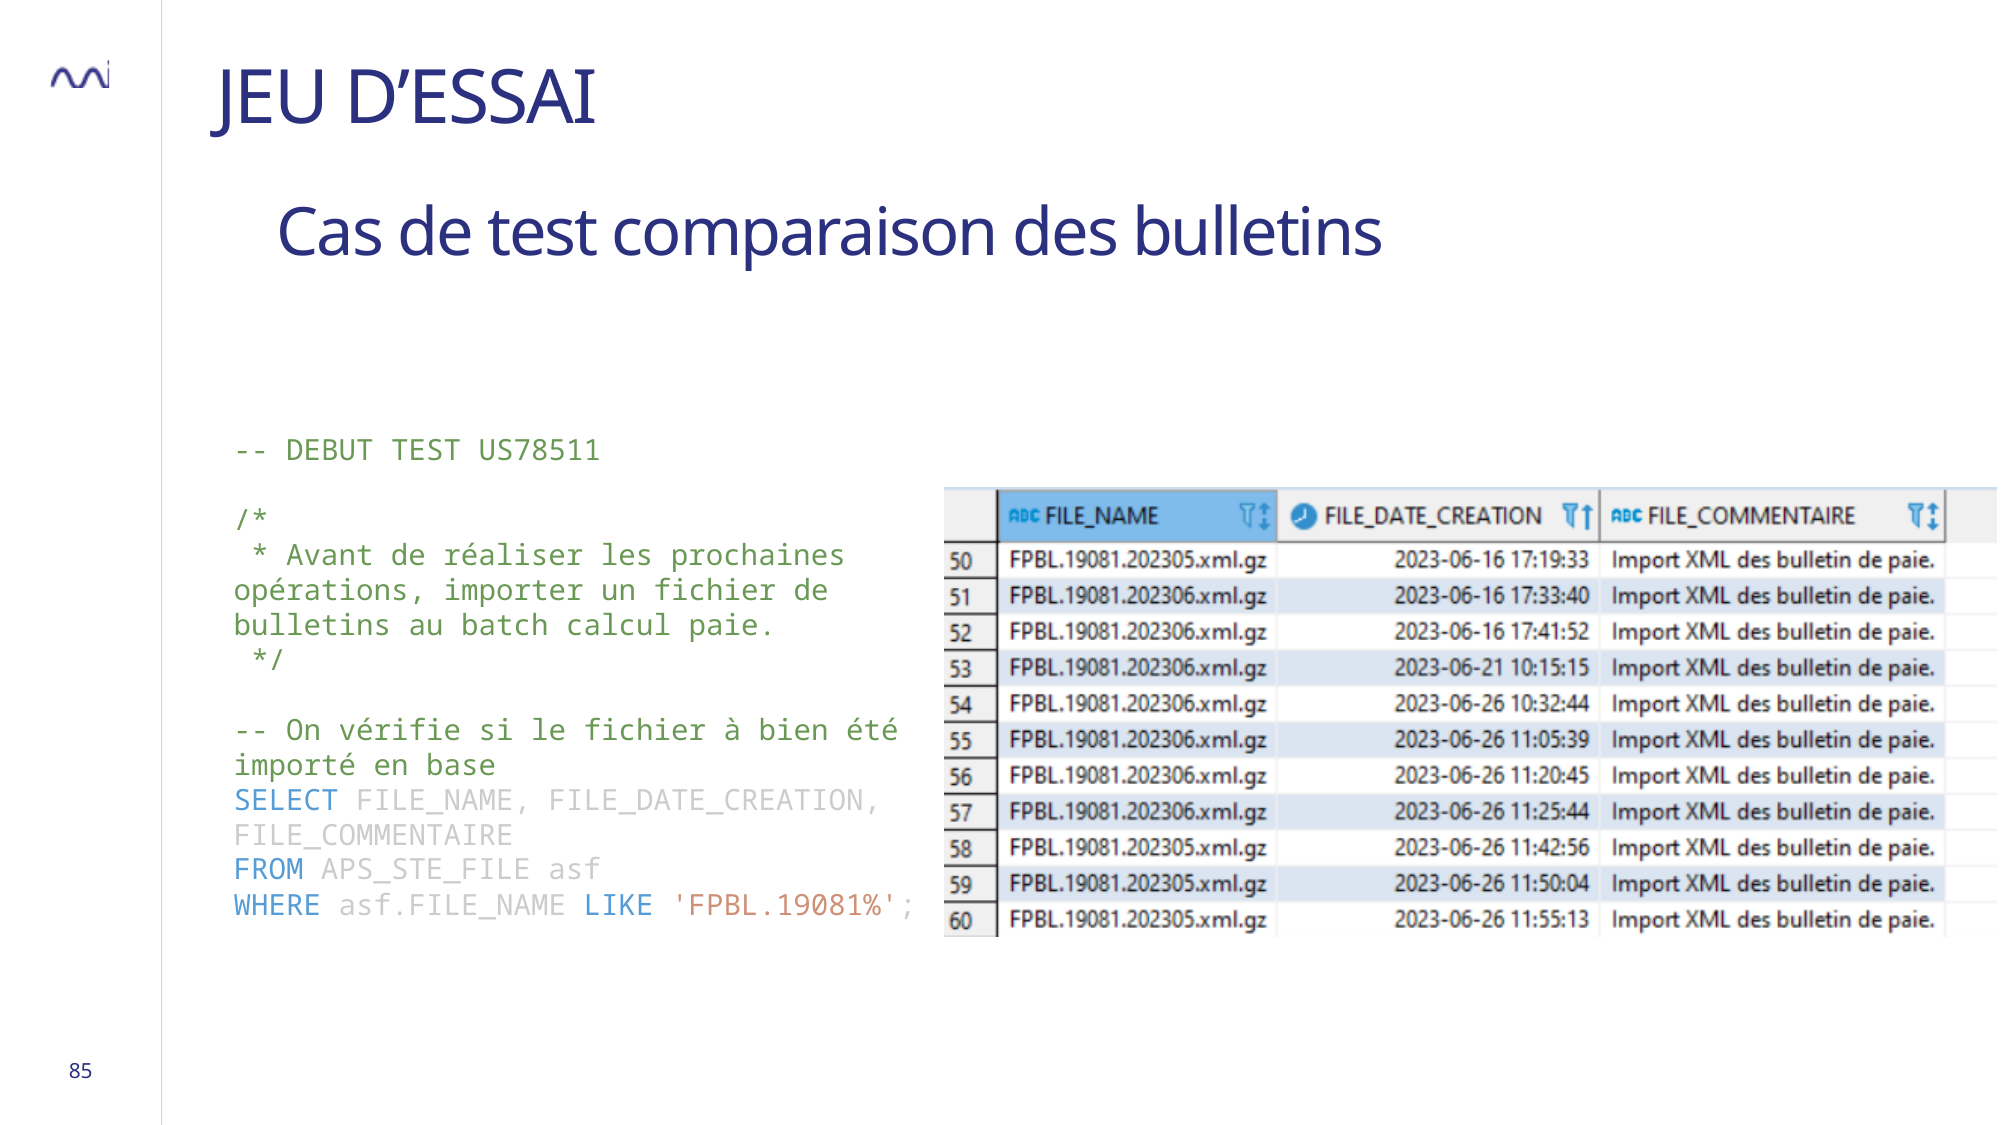

JEU D’ESSAI
Cas de test comparaison des bulletins
-- DEBUT TEST US78511
/*
 * Avant de réaliser les prochaines opérations, importer un fichier de bulletins au batch calcul paie.
 */
-- On vérifie si le fichier à bien été importé en base
SELECT FILE_NAME, FILE_DATE_CREATION, FILE_COMMENTAIRE
FROM APS_STE_FILE asf
WHERE asf.FILE_NAME LIKE 'FPBL.19081%';